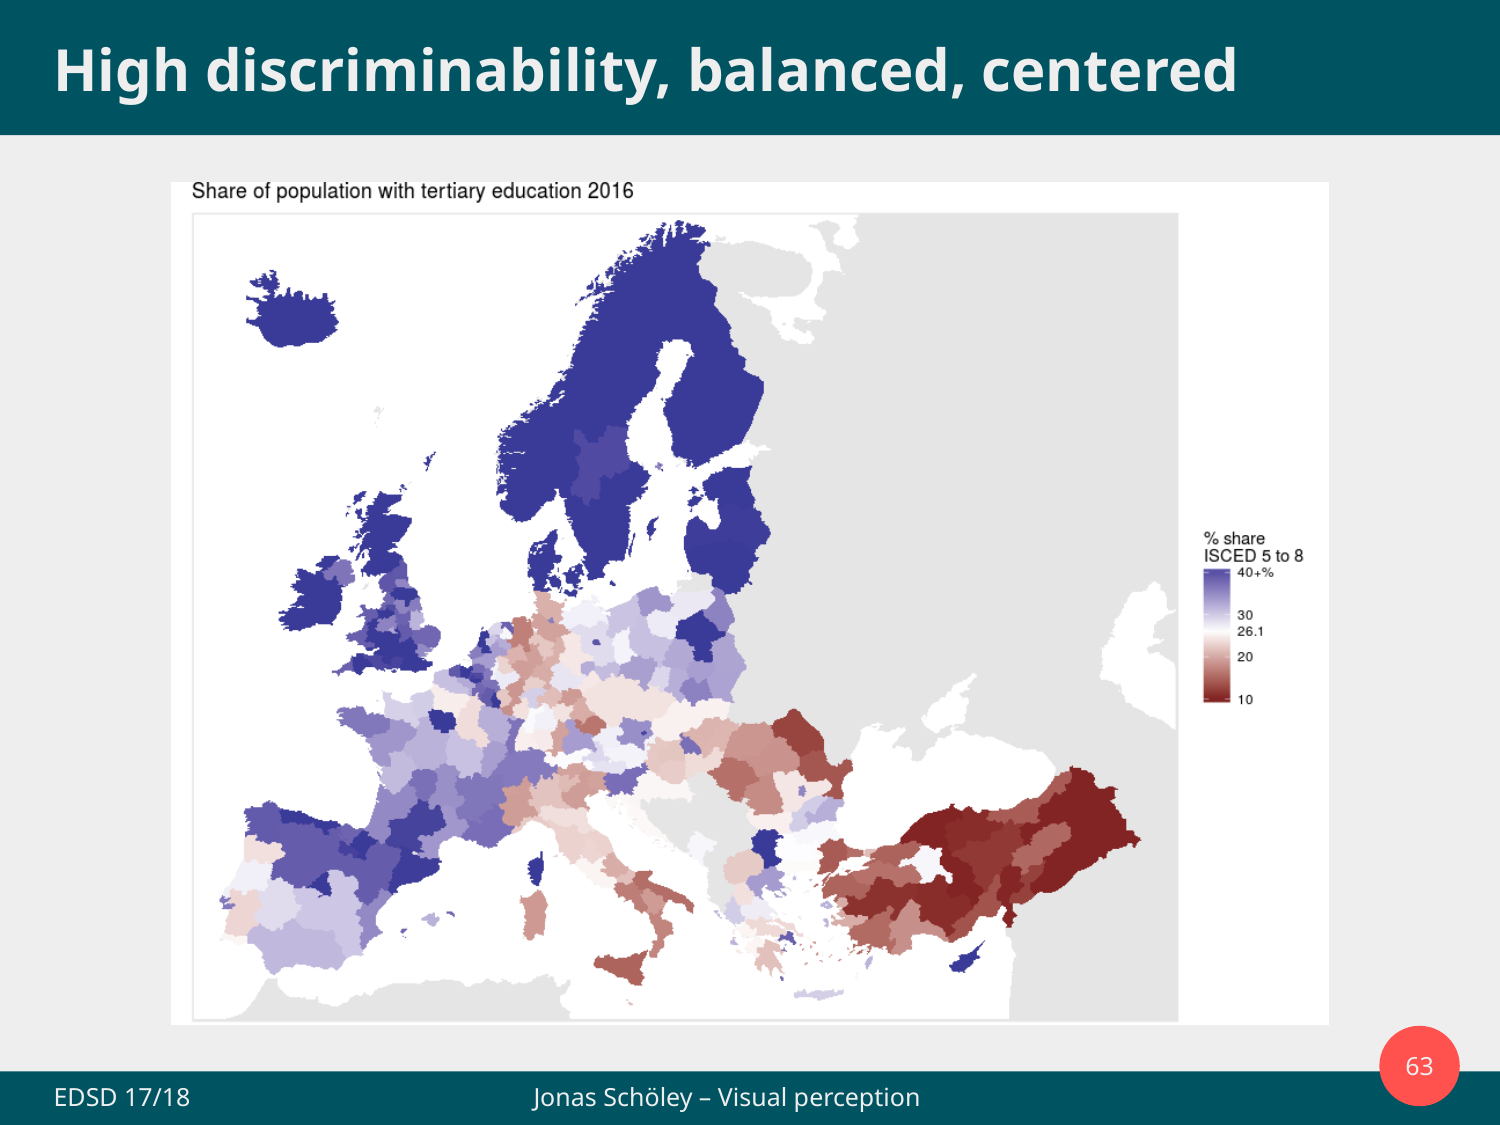

# High discriminability, balanced, centered
63
EDSD 17/18
Jonas Schöley – Visual perception